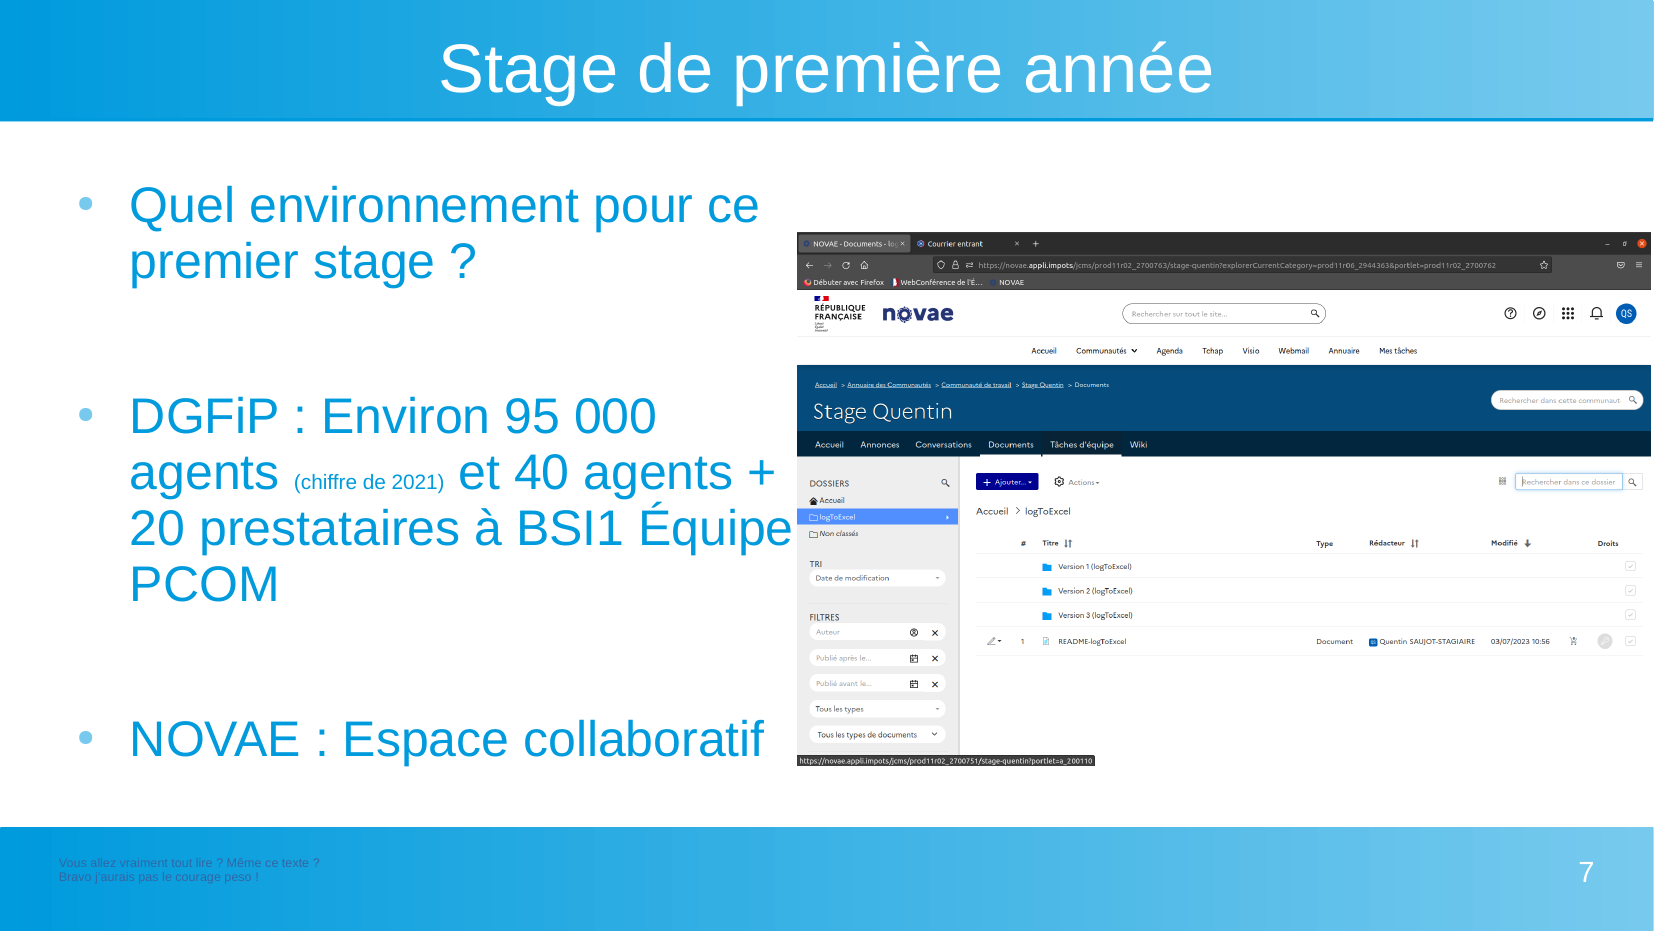

# Stage de première année
Quel environnement pour ce premier stage ?
DGFiP : Environ 95 000 agents (chiffre de 2021) et 40 agents + 20 prestataires à BSI1 Équipe PCOM
NOVAE : Espace collaboratif
7